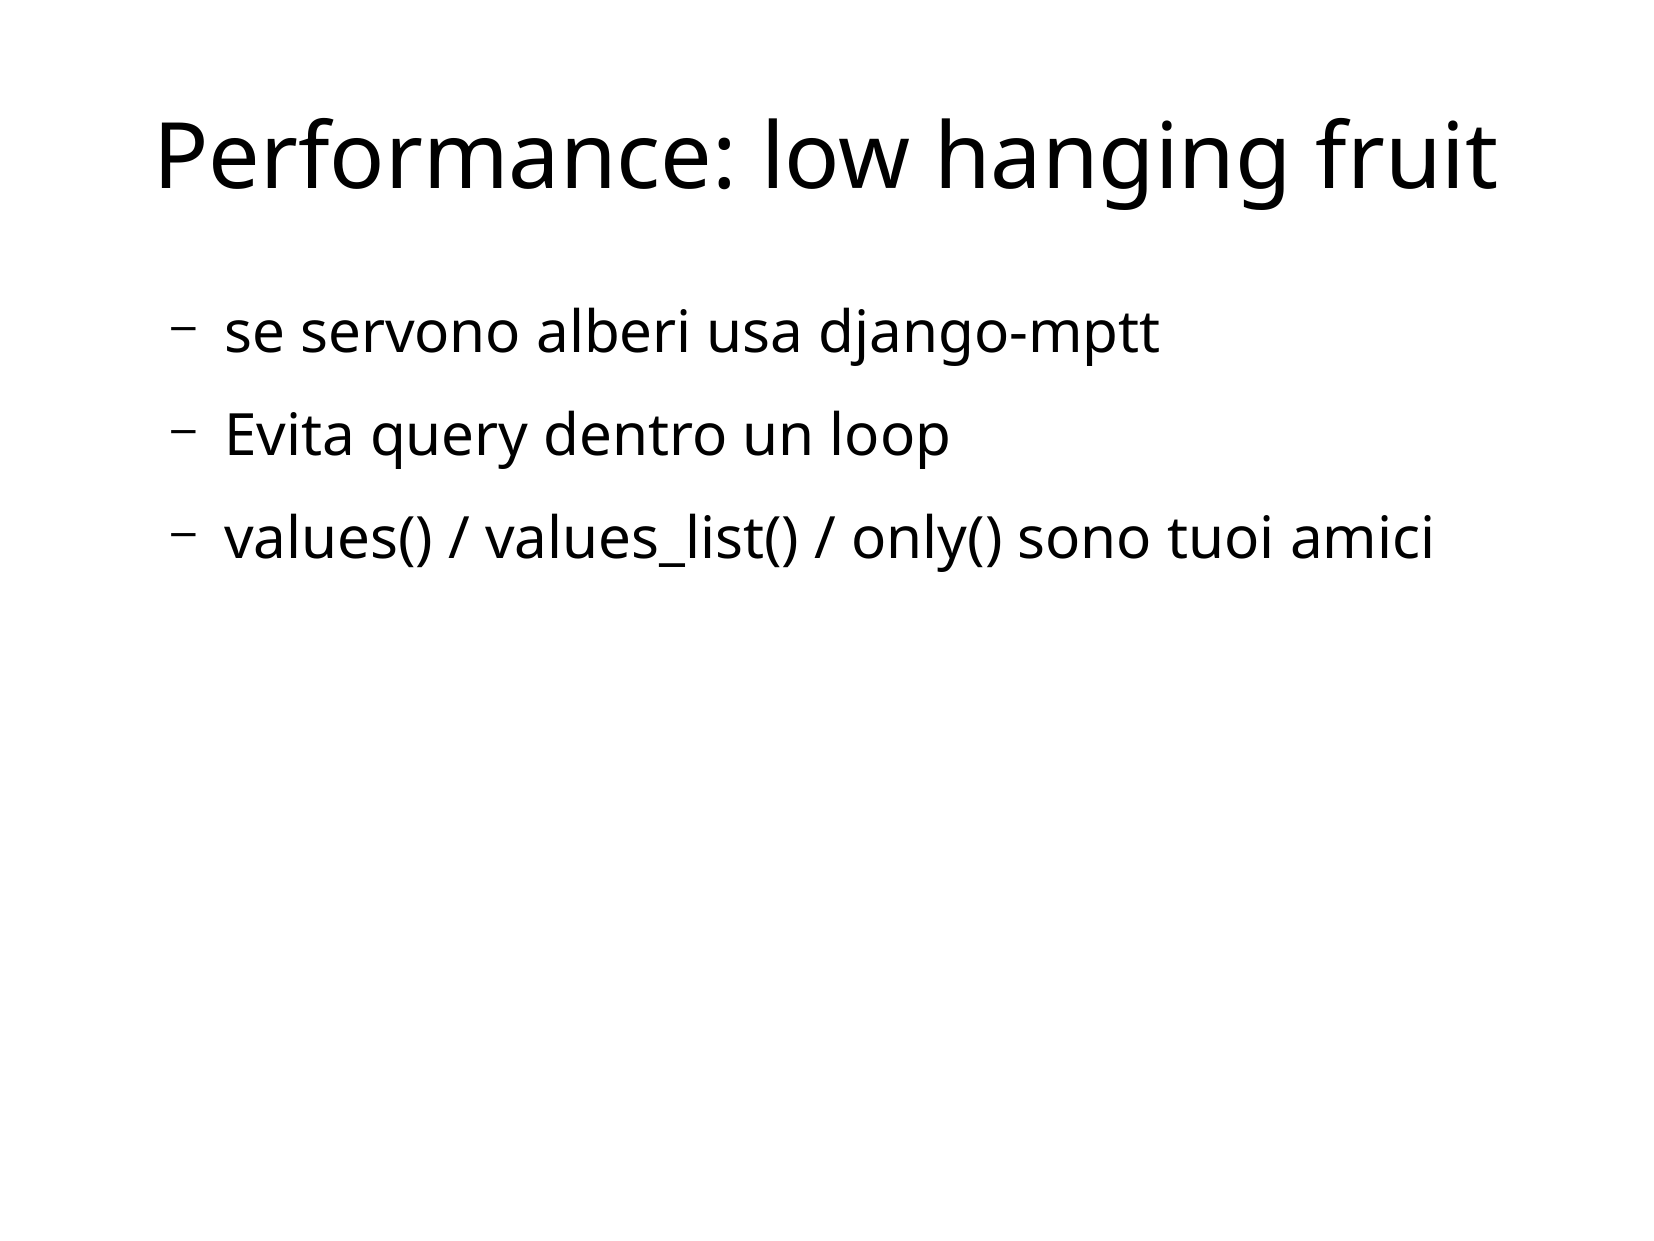

# Performance: low hanging fruit
se servono alberi usa django-mptt
Evita query dentro un loop
values() / values_list() / only() sono tuoi amici